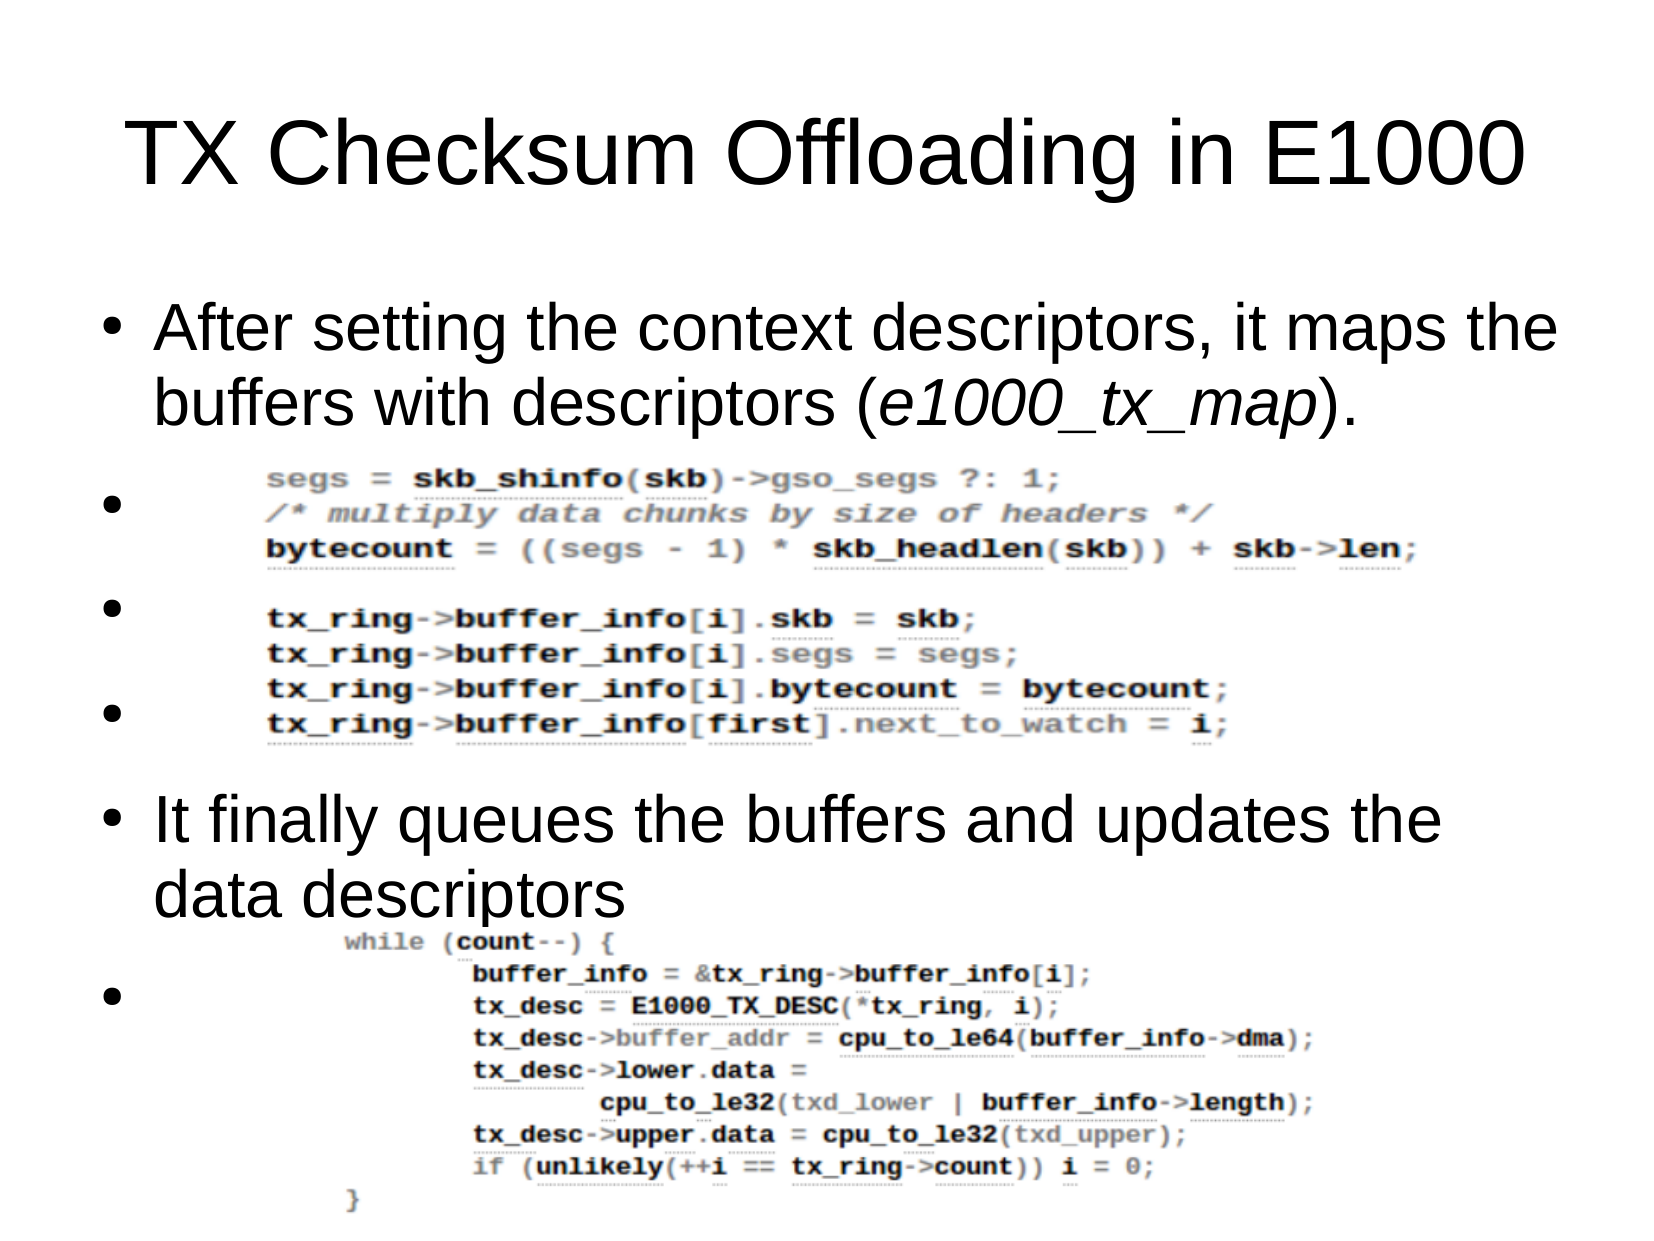

# TX Checksum Offloading in E1000
After setting the context descriptors, it maps the buffers with descriptors (e1000_tx_map).
It finally queues the buffers and updates the data descriptors